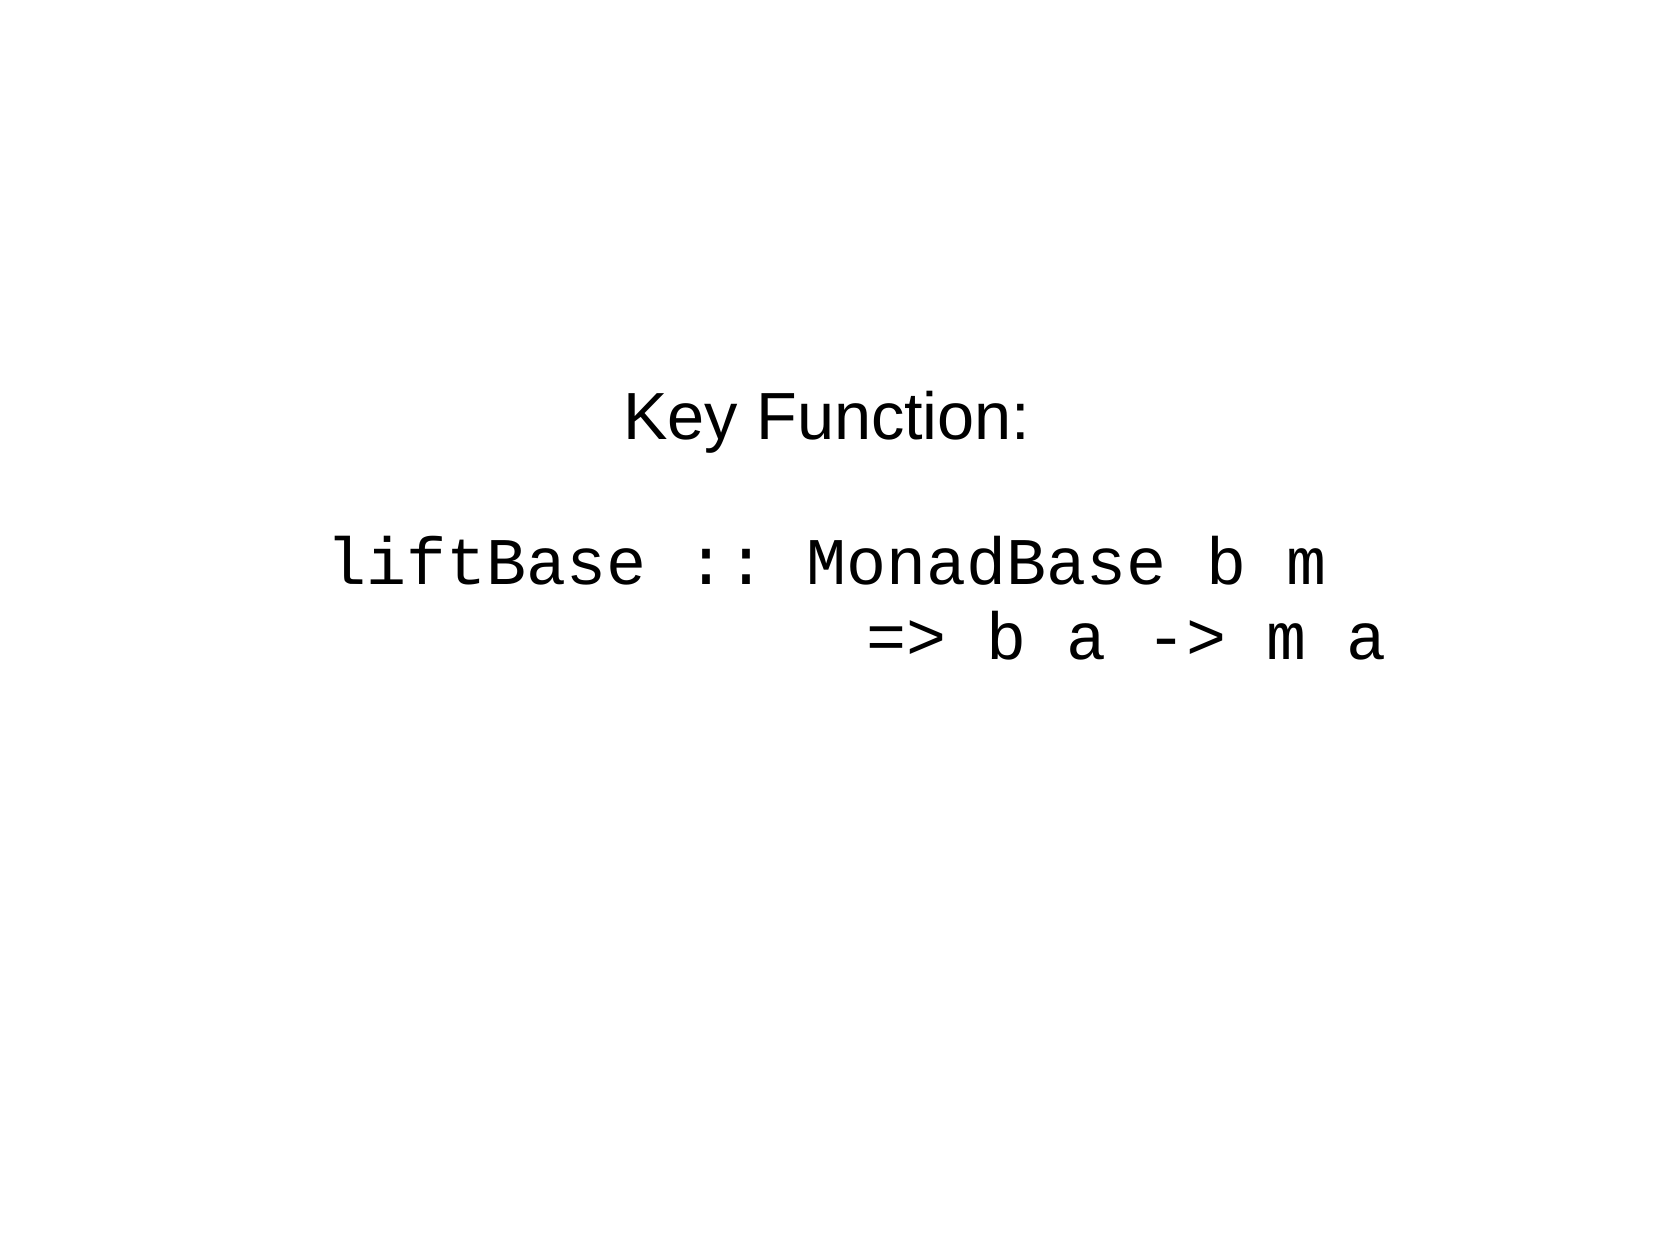

# Key Function:
liftBase :: MonadBase b m
 => b a -> m a